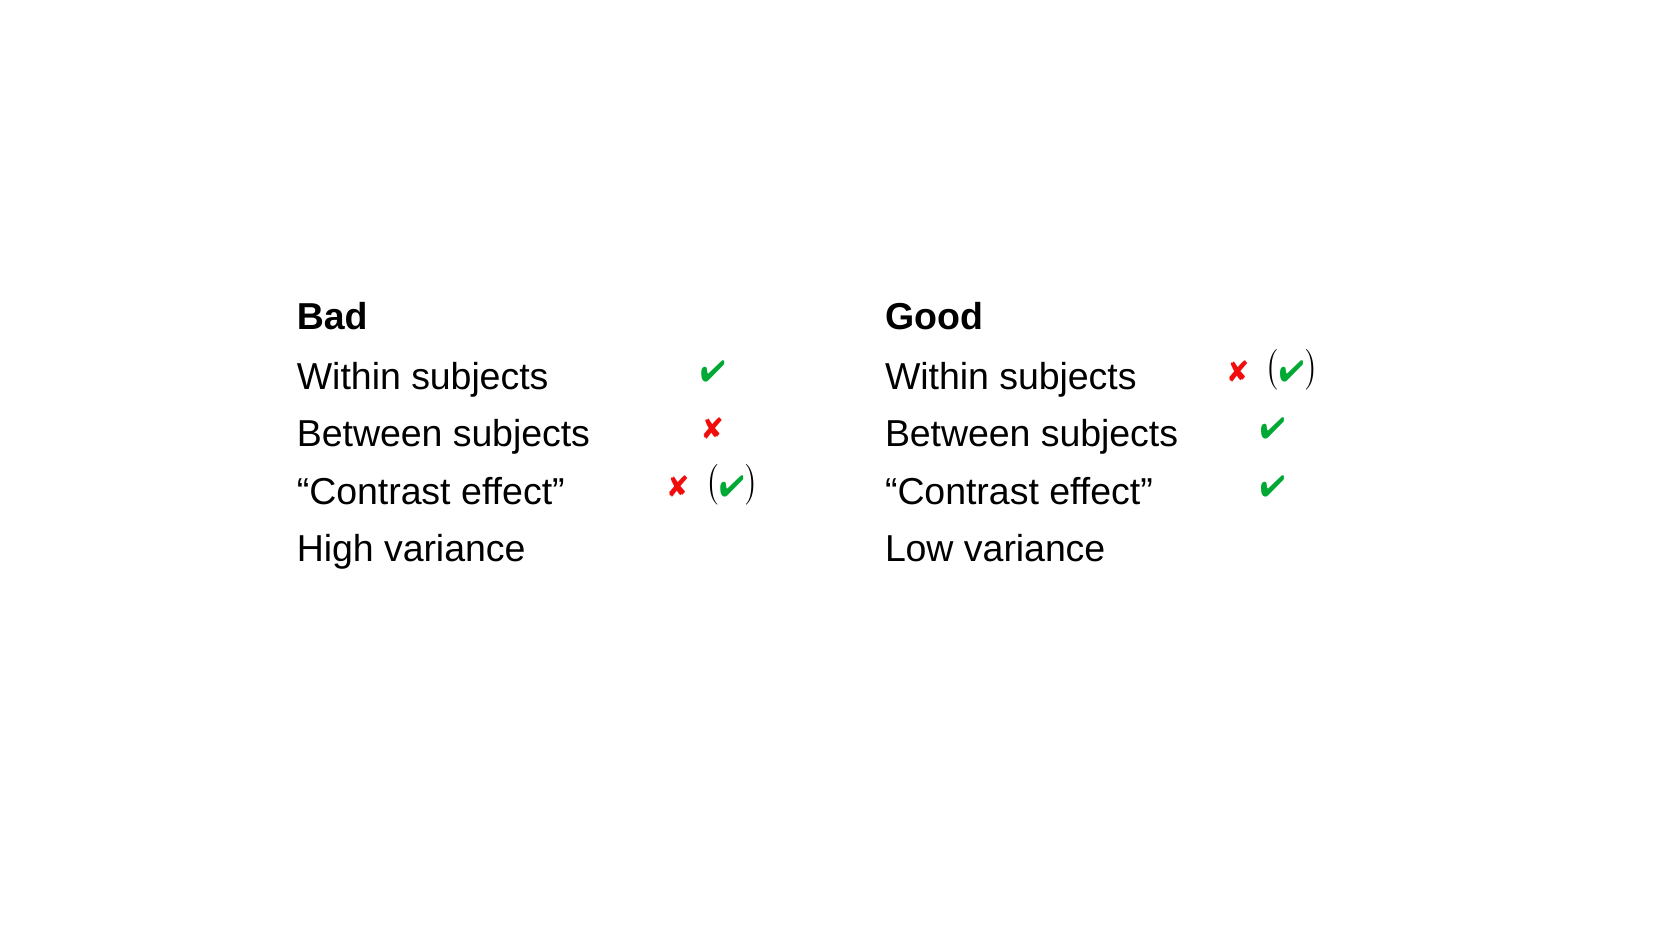

| Bad | | | Good | |
| --- | --- | --- | --- | --- |
| Within subjects | ✔ | | Within subjects | ✘ (✔) |
| Between subjects | ✘ | | Between subjects | ✔ |
| “Contrast effect” | ✘ (✔) | | “Contrast effect” | ✔ |
| High variance | | | Low variance | |